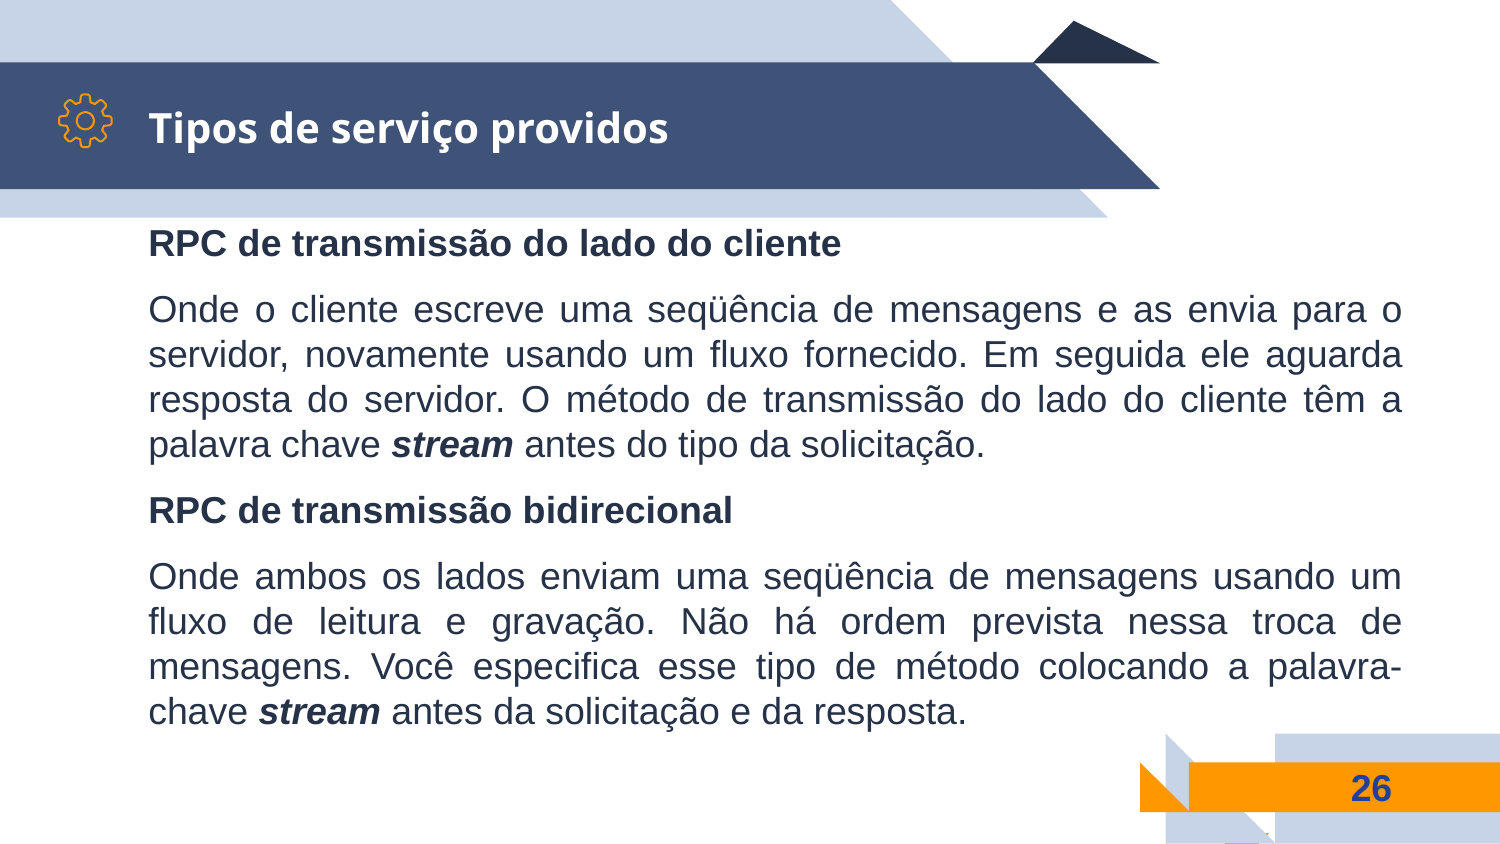

Tipos de serviço providos
RPC de transmissão do lado do cliente
Onde o cliente escreve uma seqüência de mensagens e as envia para o servidor, novamente usando um fluxo fornecido. Em seguida ele aguarda resposta do servidor. O método de transmissão do lado do cliente têm a palavra chave stream antes do tipo da solicitação.
RPC de transmissão bidirecional
Onde ambos os lados enviam uma seqüência de mensagens usando um fluxo de leitura e gravação. Não há ordem prevista nessa troca de mensagens. Você especifica esse tipo de método colocando a palavra-chave stream antes da solicitação e da resposta.
26